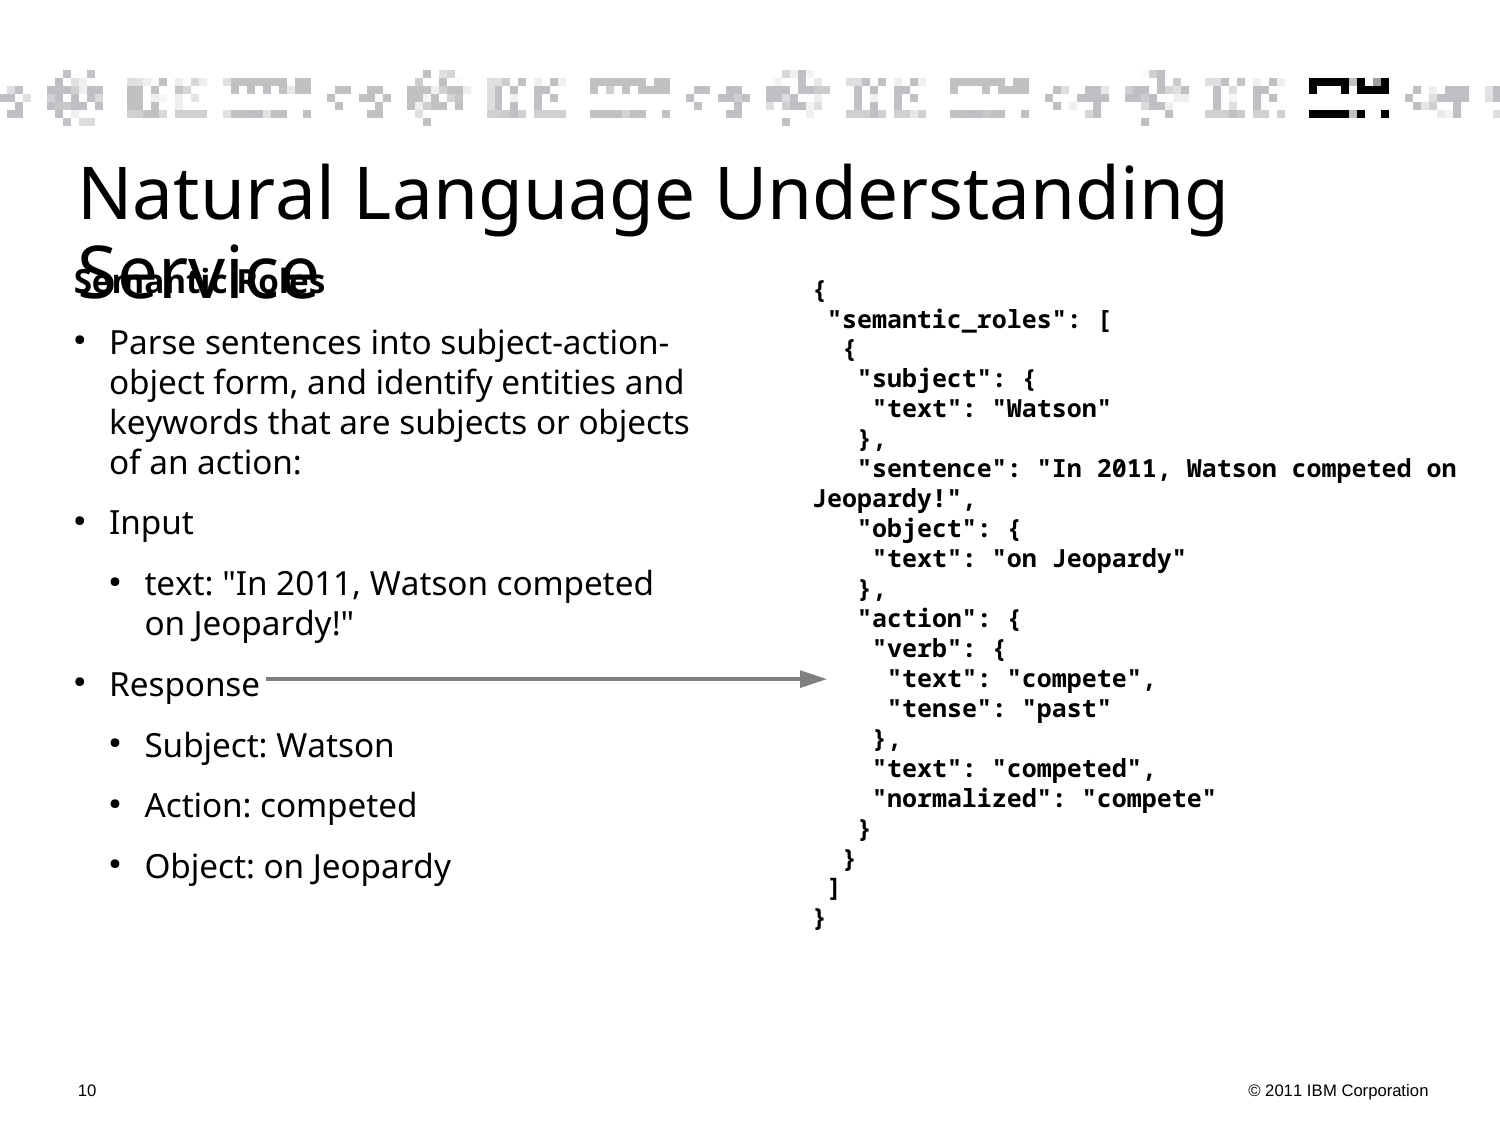

# Natural Language Understanding Service
Semantic Roles
Parse sentences into subject-action-object form, and identify entities and keywords that are subjects or objects of an action:
Input
text: "In 2011, Watson competed on Jeopardy!"
Response
Subject: Watson
Action: competed
Object: on Jeopardy
{
 "semantic_roles": [
 {
 "subject": {
 "text": "Watson"
 },
 "sentence": "In 2011, Watson competed on Jeopardy!",
 "object": {
 "text": "on Jeopardy"
 },
 "action": {
 "verb": {
 "text": "compete",
 "tense": "past"
 },
 "text": "competed",
 "normalized": "compete"
 }
 }
 ]
}
10